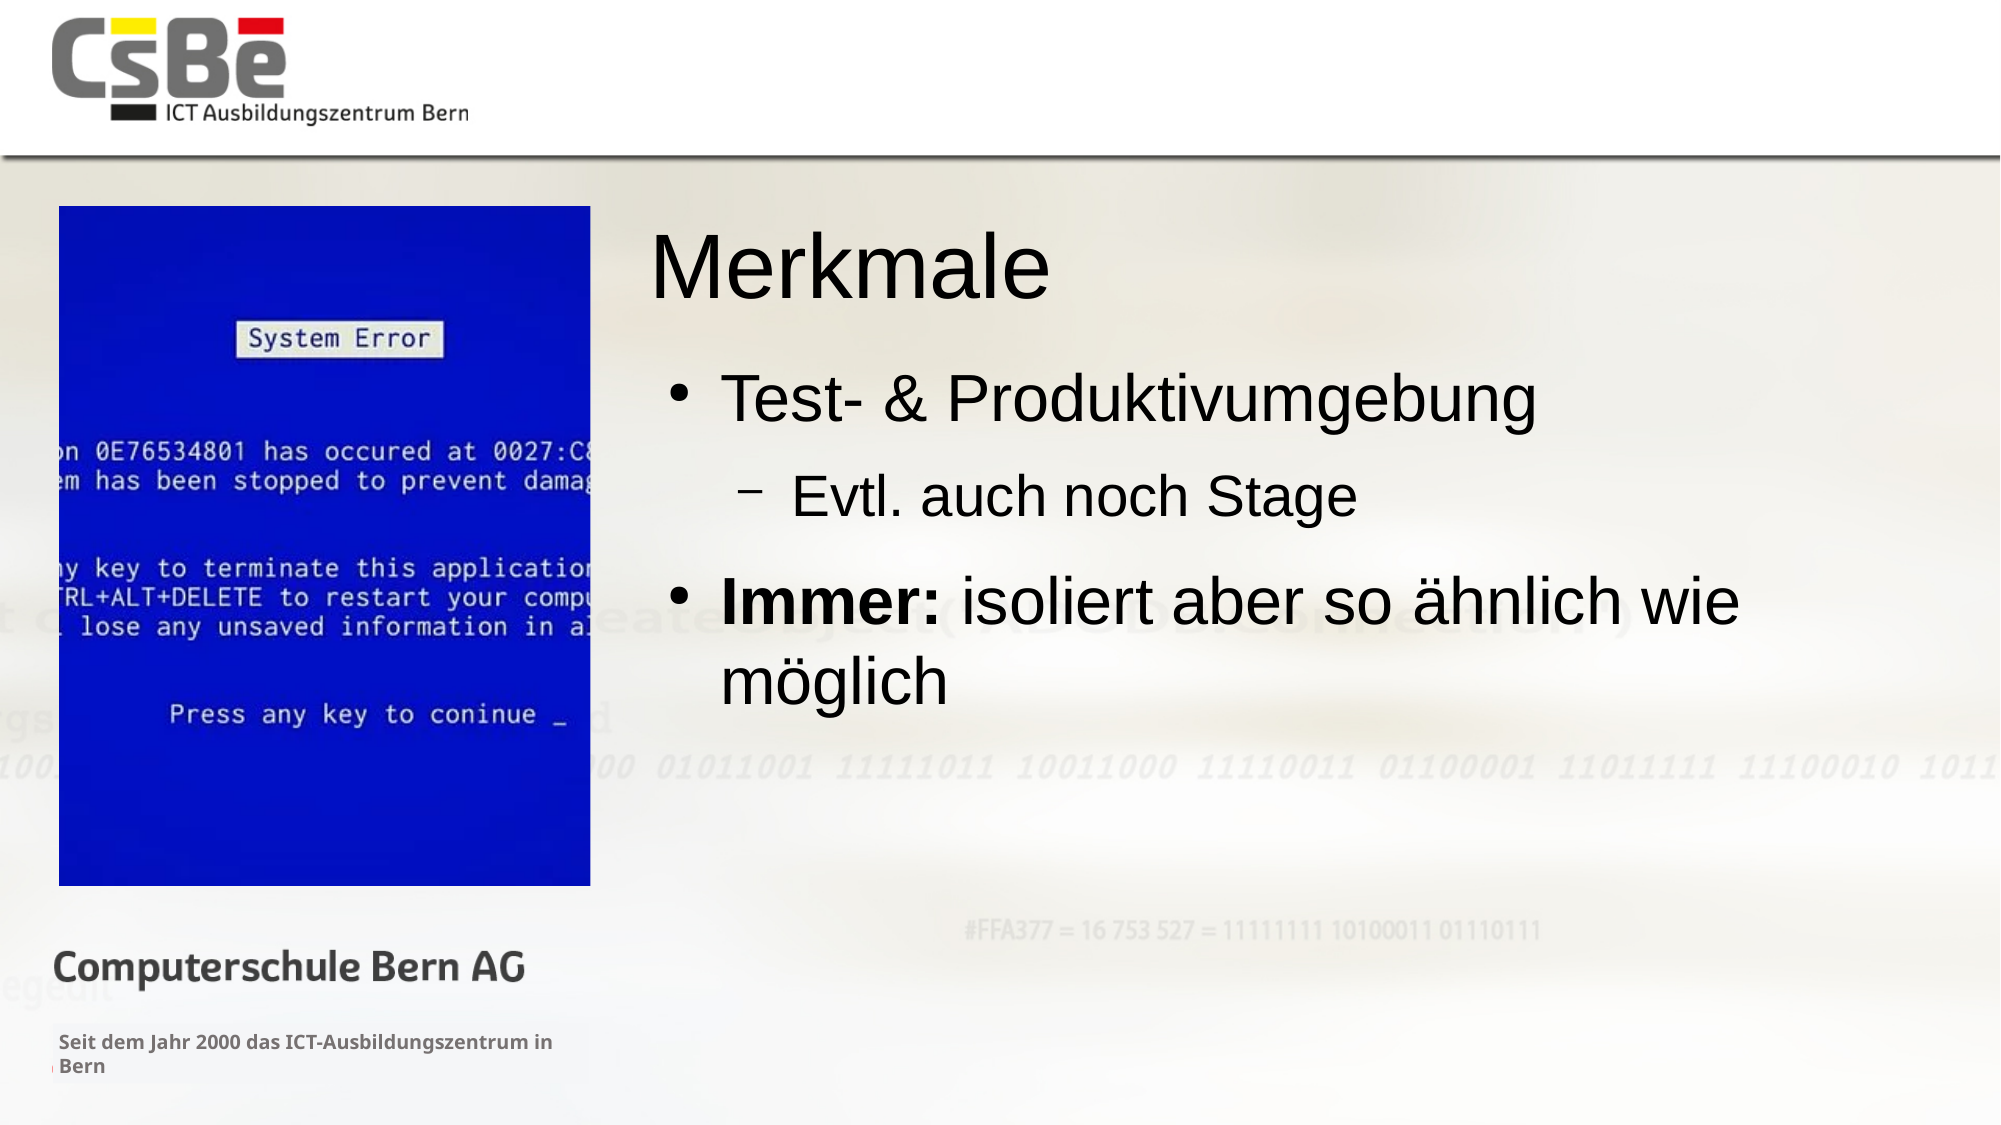

Merkmale
# Test- & Produktivumgebung
Evtl. auch noch Stage
Immer: isoliert aber so ähnlich wie möglich